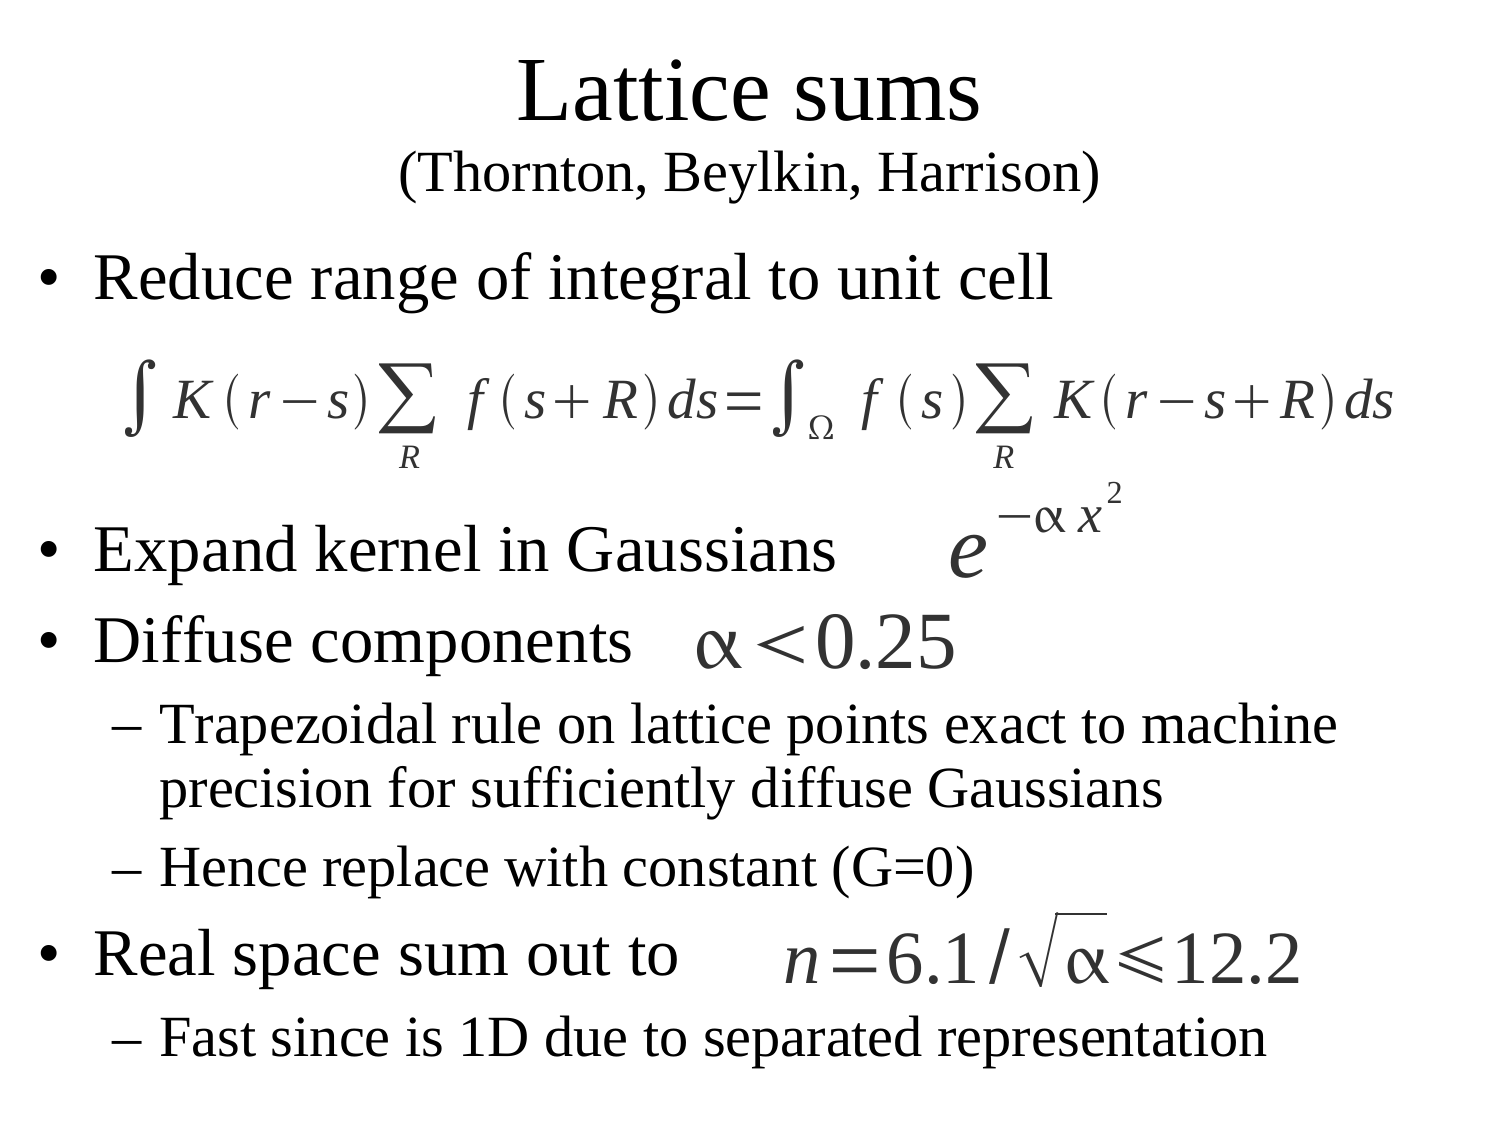

# Lattice sums (Thornton, Beylkin, Harrison)
Reduce range of integral to unit cell
Expand kernel in Gaussians
Diffuse components
Trapezoidal rule on lattice points exact to machine precision for sufficiently diffuse Gaussians
Hence replace with constant (G=0)
Real space sum out to
Fast since is 1D due to separated representation